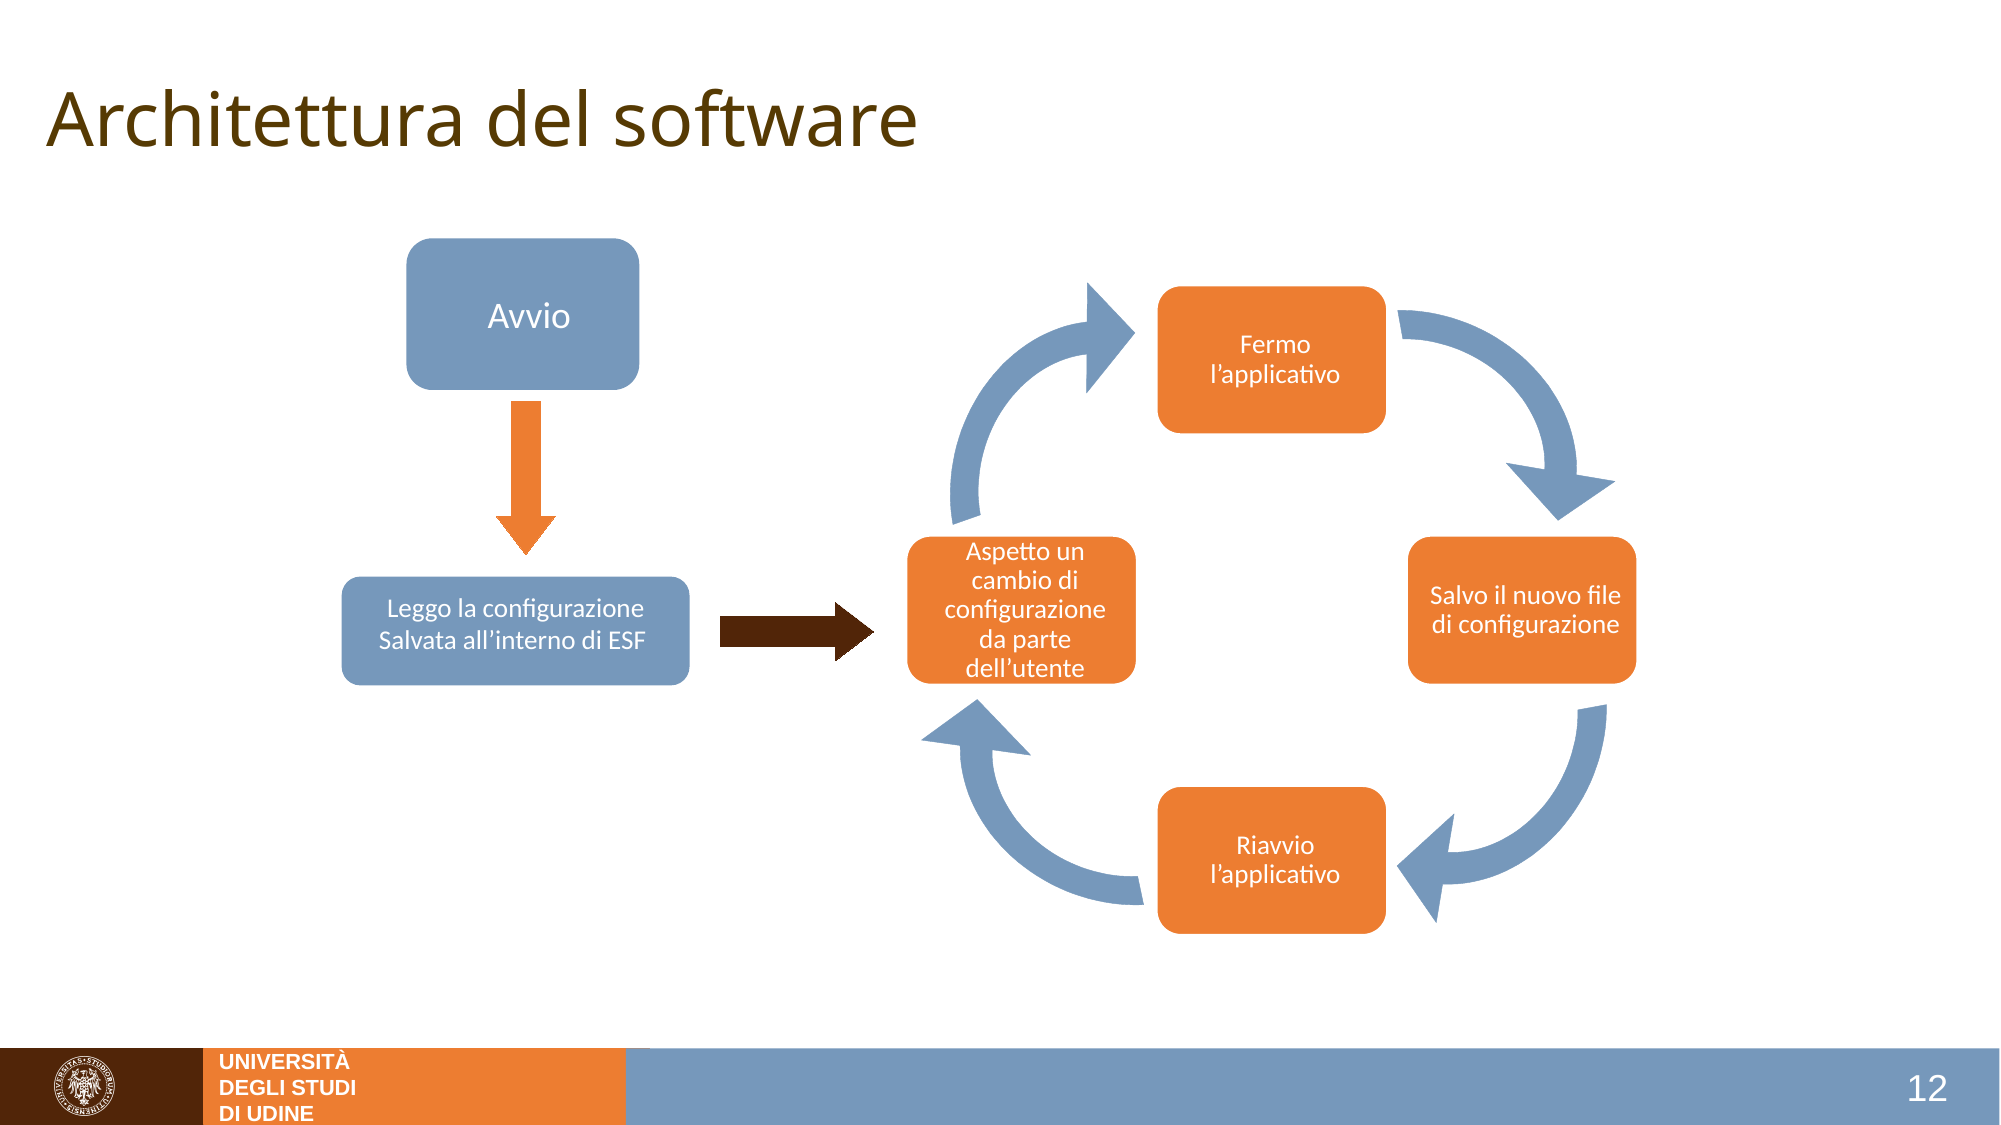

Architettura del software
Avvio
Fermo l’applicativo
Aspetto un cambio di configurazione da parte dell’utente
Salvo il nuovo file di configurazione
Leggo la configurazione
Salvata all’interno di ESF
Riavvio l’applicativo
UNIVERSITÀ
DEGLI STUDI
DI UDINE
12